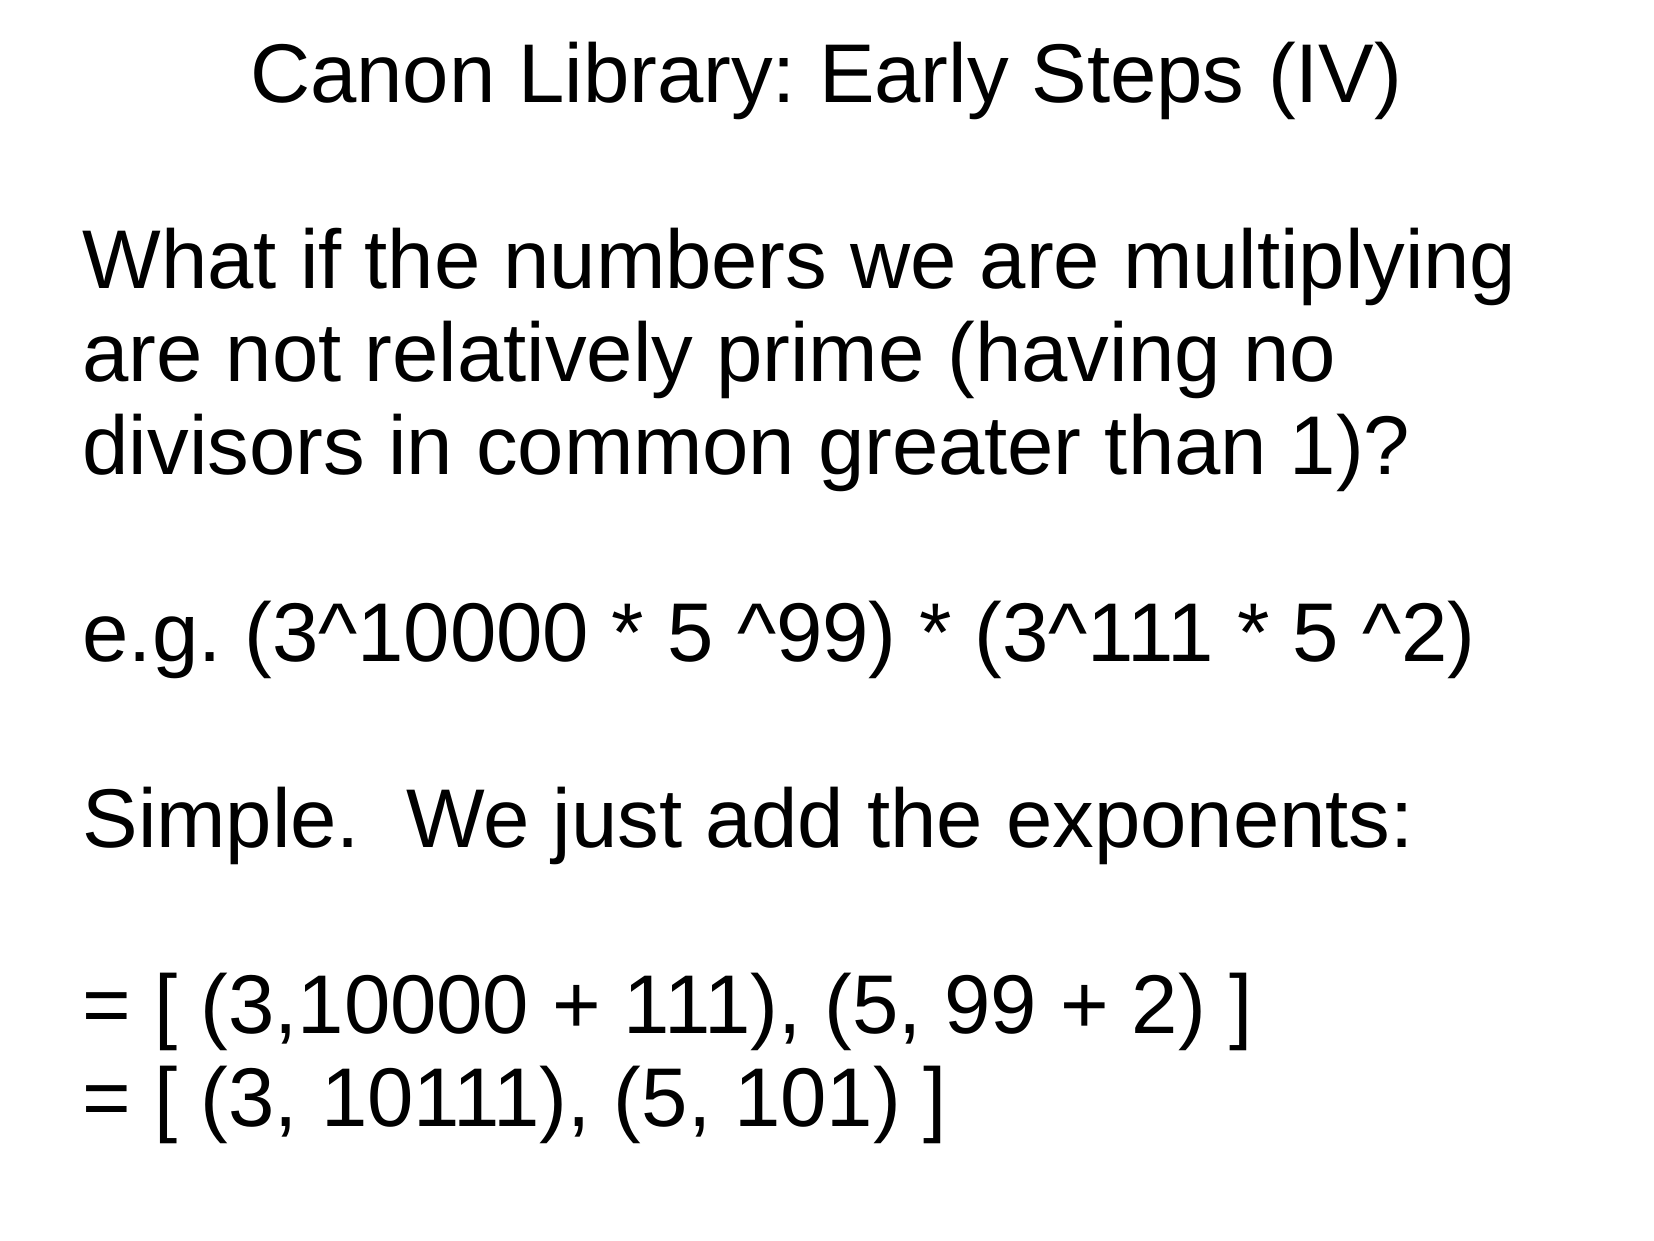

# Canon Library: Early Steps (IV)
What if the numbers we are multiplying are not relatively prime (having no divisors in common greater than 1)?
e.g. (3^10000 * 5 ^99) * (3^111 * 5 ^2)
Simple. We just add the exponents:
= [ (3,10000 + 111), (5, 99 + 2) ]
= [ (3, 10111), (5, 101) ]